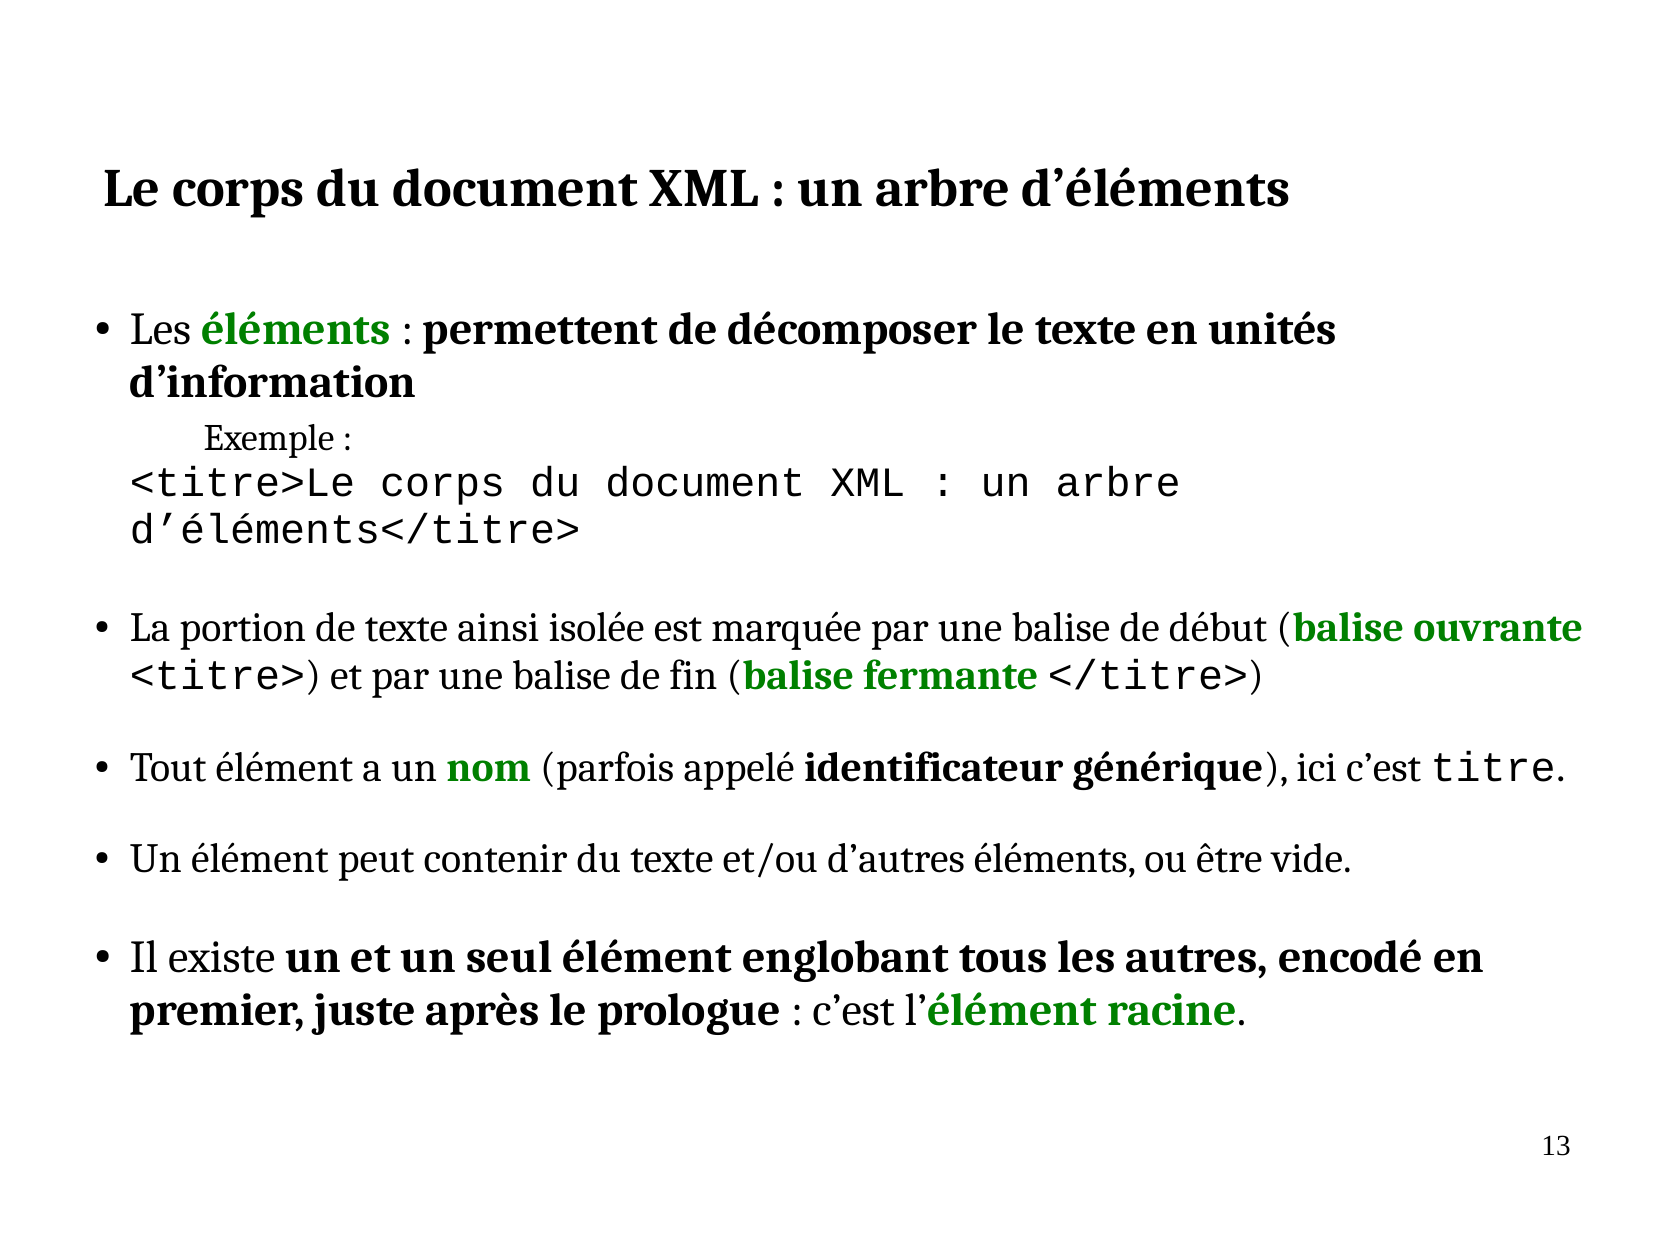

# Le corps du document XML : un arbre d’éléments
Les éléments : permettent de décomposer le texte en unités d’information
	Exemple :
<titre>Le corps du document XML : un arbre d’éléments</titre>
La portion de texte ainsi isolée est marquée par une balise de début (balise ouvrante <titre>) et par une balise de fin (balise fermante </titre>)
Tout élément a un nom (parfois appelé identificateur générique), ici c’est titre.
Un élément peut contenir du texte et/ou d’autres éléments, ou être vide.
Il existe un et un seul élément englobant tous les autres, encodé en premier, juste après le prologue : c’est l’élément racine.
13